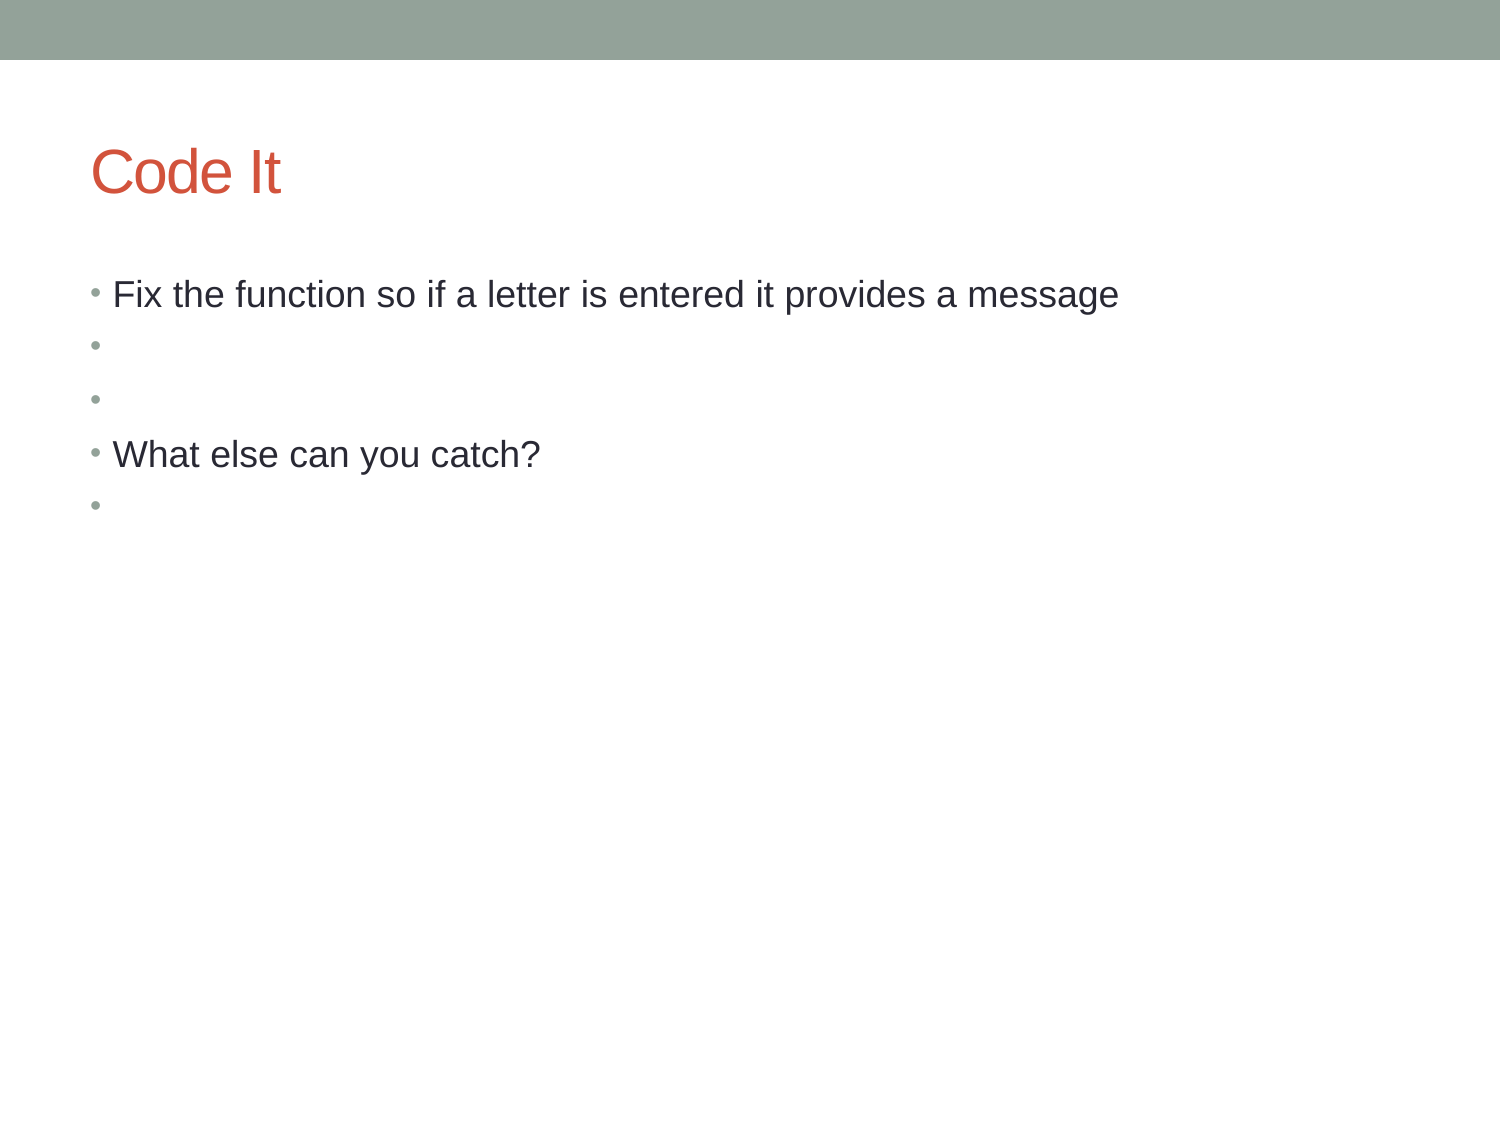

# Code It
Fix the function so if a letter is entered it provides a message
What else can you catch?